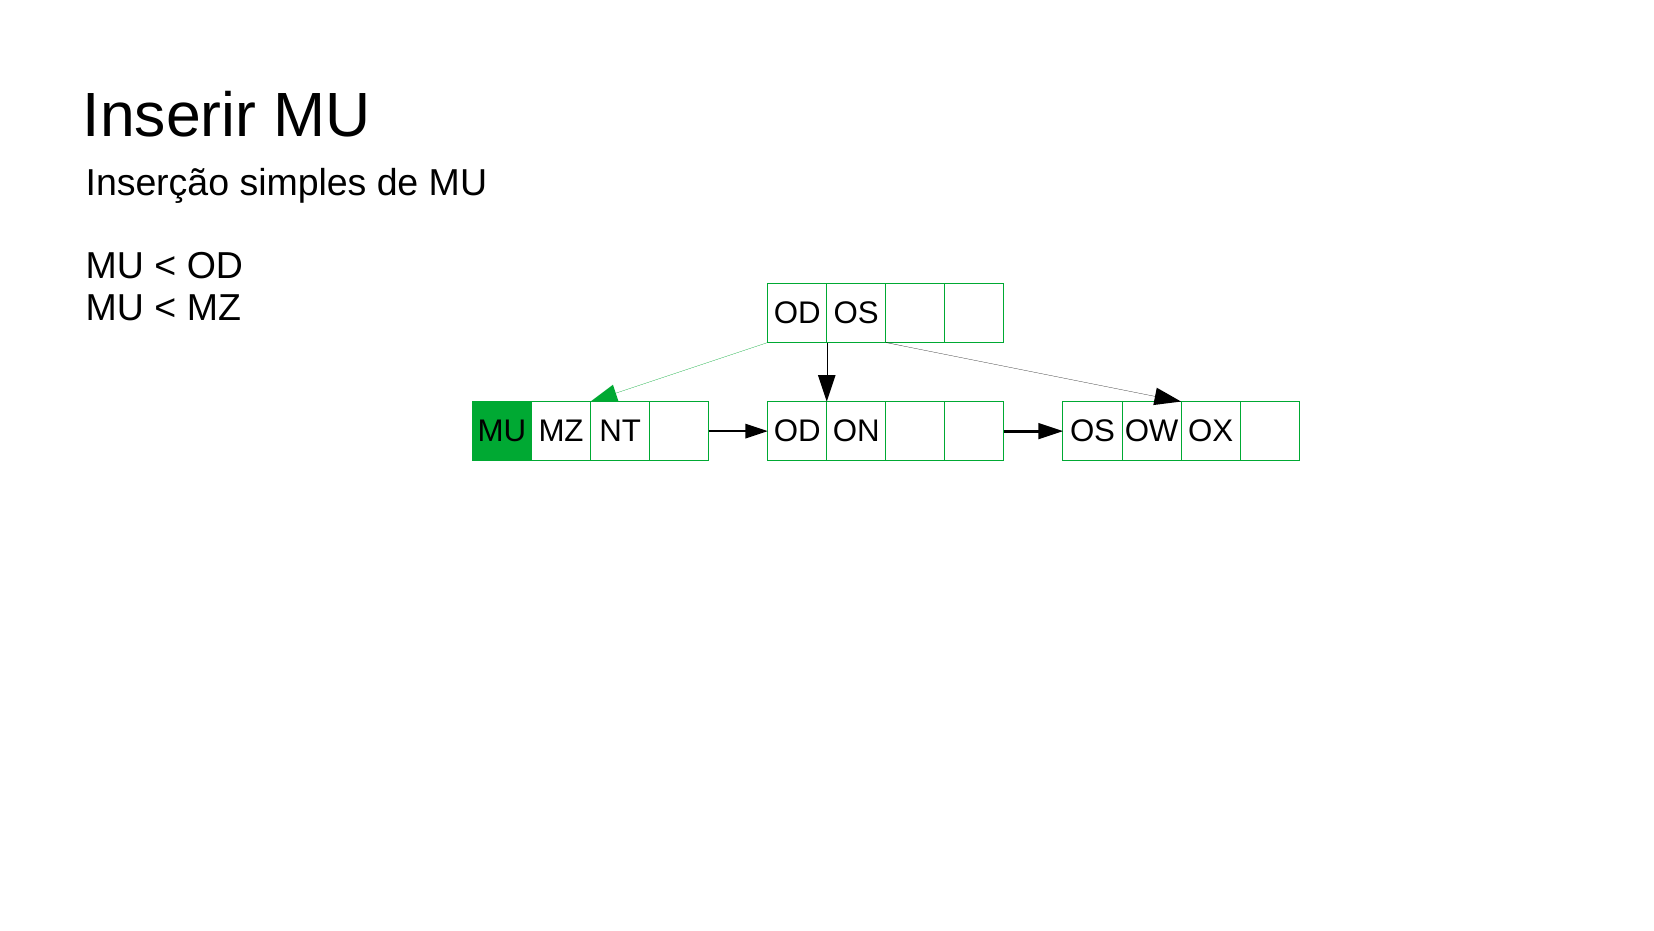

# Inserir MU
Inserção simples de MU
MU < OD
MU < MZ
OD
OS
MU
MZ
NT
OD
ON
OS
OW
OX